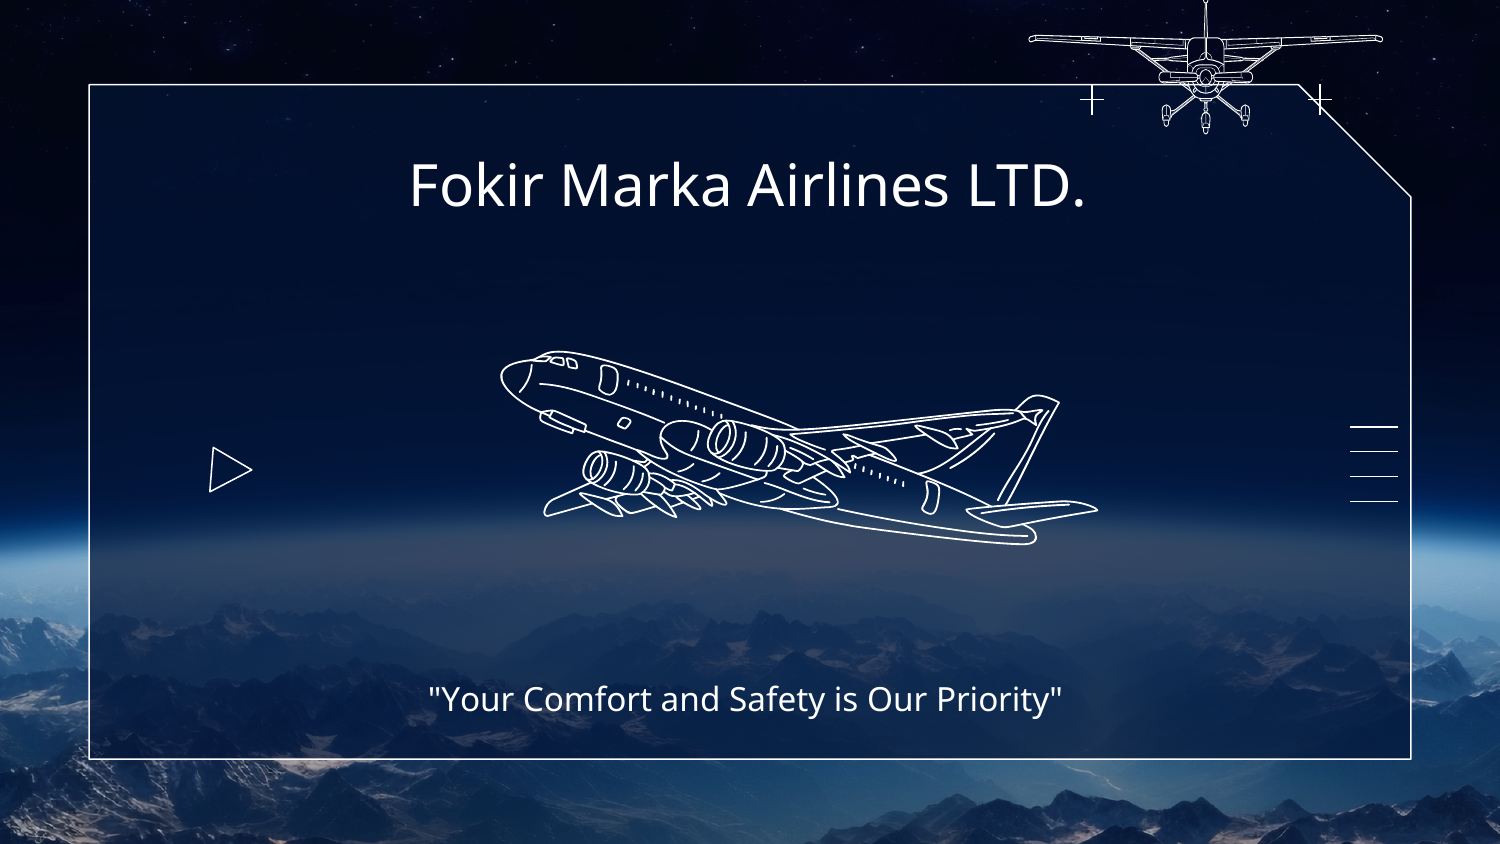

# Fokir Marka Airlines LTD.
"Your Comfort and Safety is Our Priority"